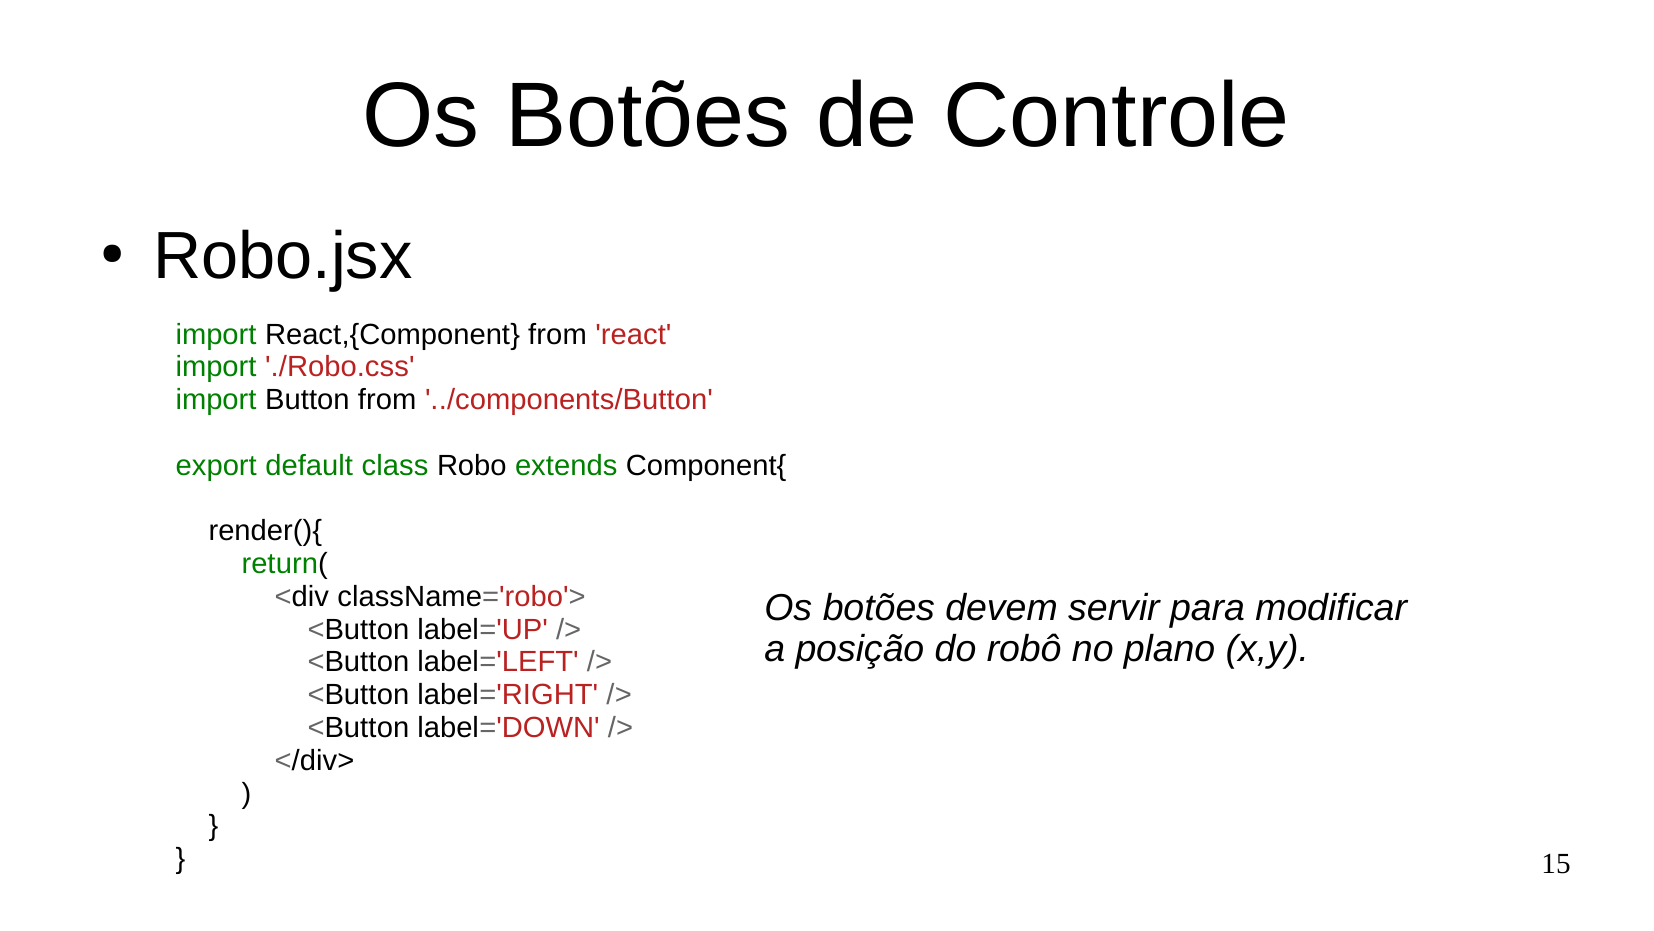

# Os Botões de Controle
Robo.jsx
import React,{Component} from 'react'
import './Robo.css'
import Button from '../components/Button'
export default class Robo extends Component{
 render(){
 return(
 <div className='robo'>
 <Button label='UP' />
 <Button label='LEFT' />
 <Button label='RIGHT' />
 <Button label='DOWN' />
 </div>
 )
 }
}
Os botões devem servir para modificar
a posição do robô no plano (x,y).
15